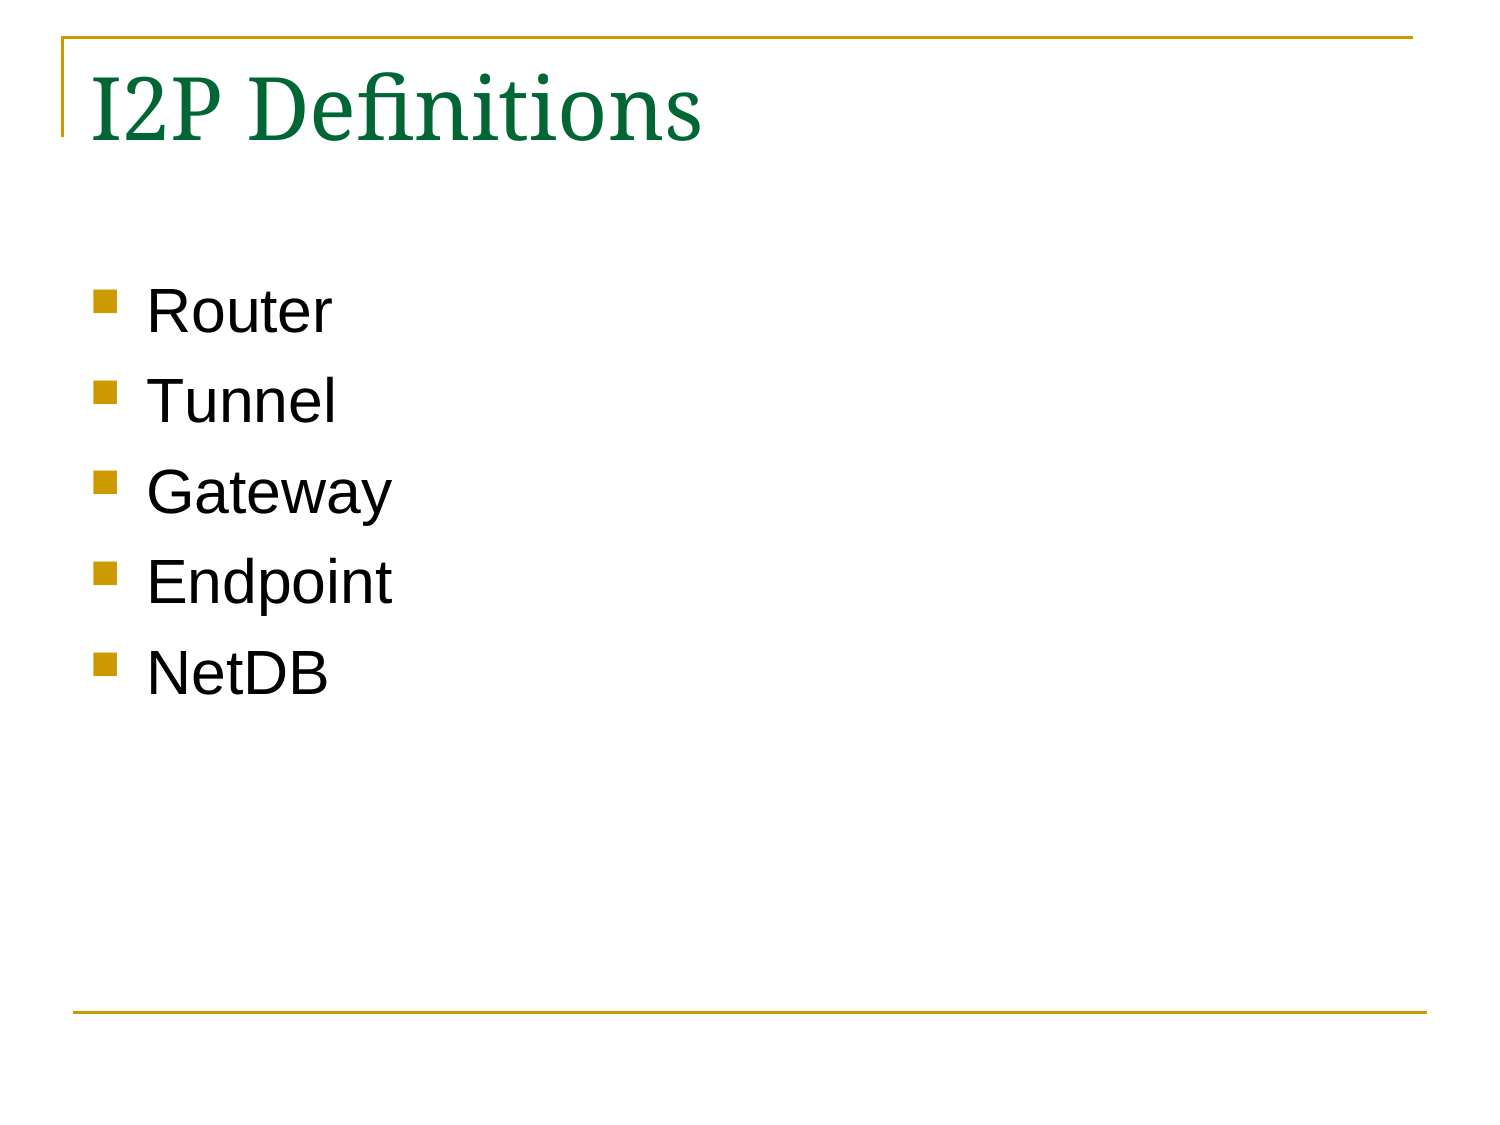

# I2P Definitions
Router
Tunnel
Gateway
Endpoint
NetDB